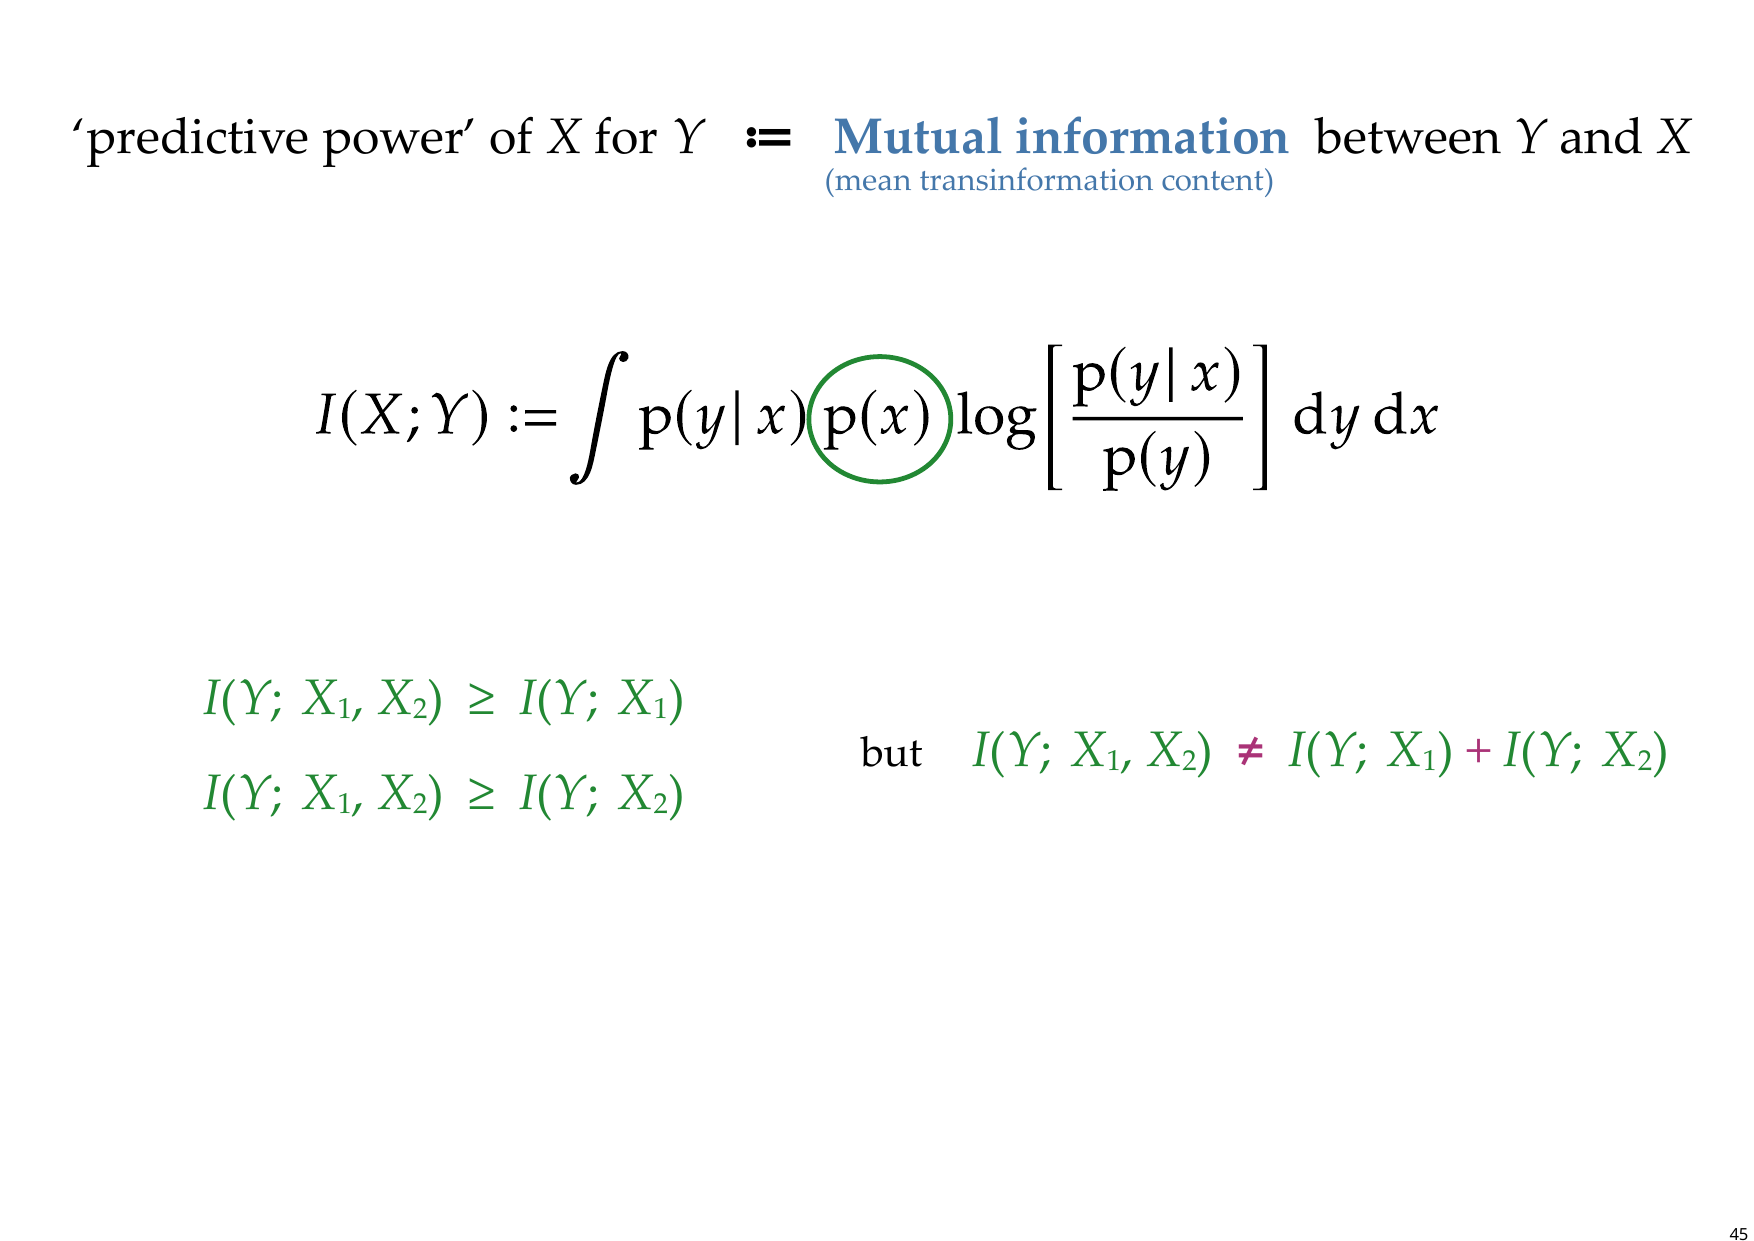

‘predictive power’ of X for Y ≔ Mutual information between Y and X
 (mean transinformation content)
I(Y;  X1, X2) ≥ I(Y;  X1)
but I(Y;  X1, X2) ≠ I(Y;  X1) + I(Y;  X2)
I(Y;  X1, X2) ≥ I(Y;  X2)
45